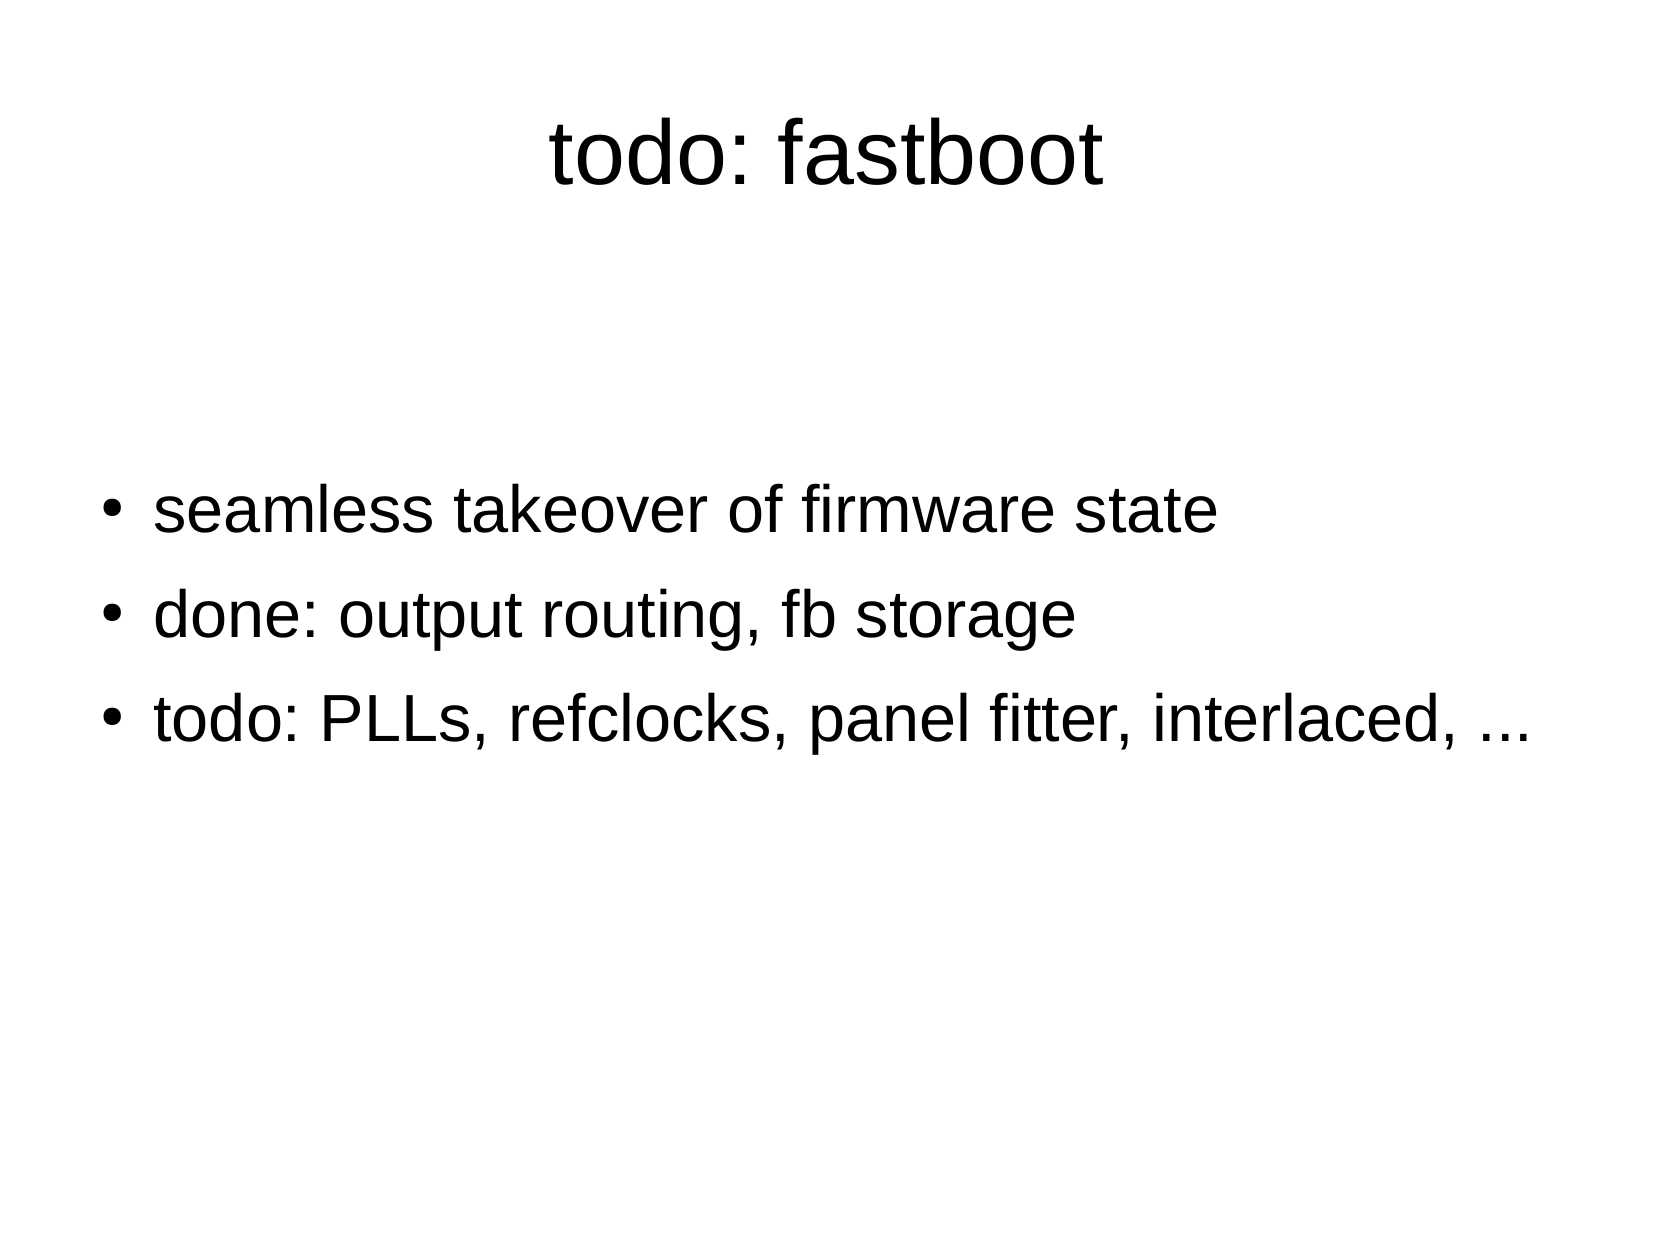

# todo: fastboot
seamless takeover of firmware state
done: output routing, fb storage
todo: PLLs, refclocks, panel fitter, interlaced, ...